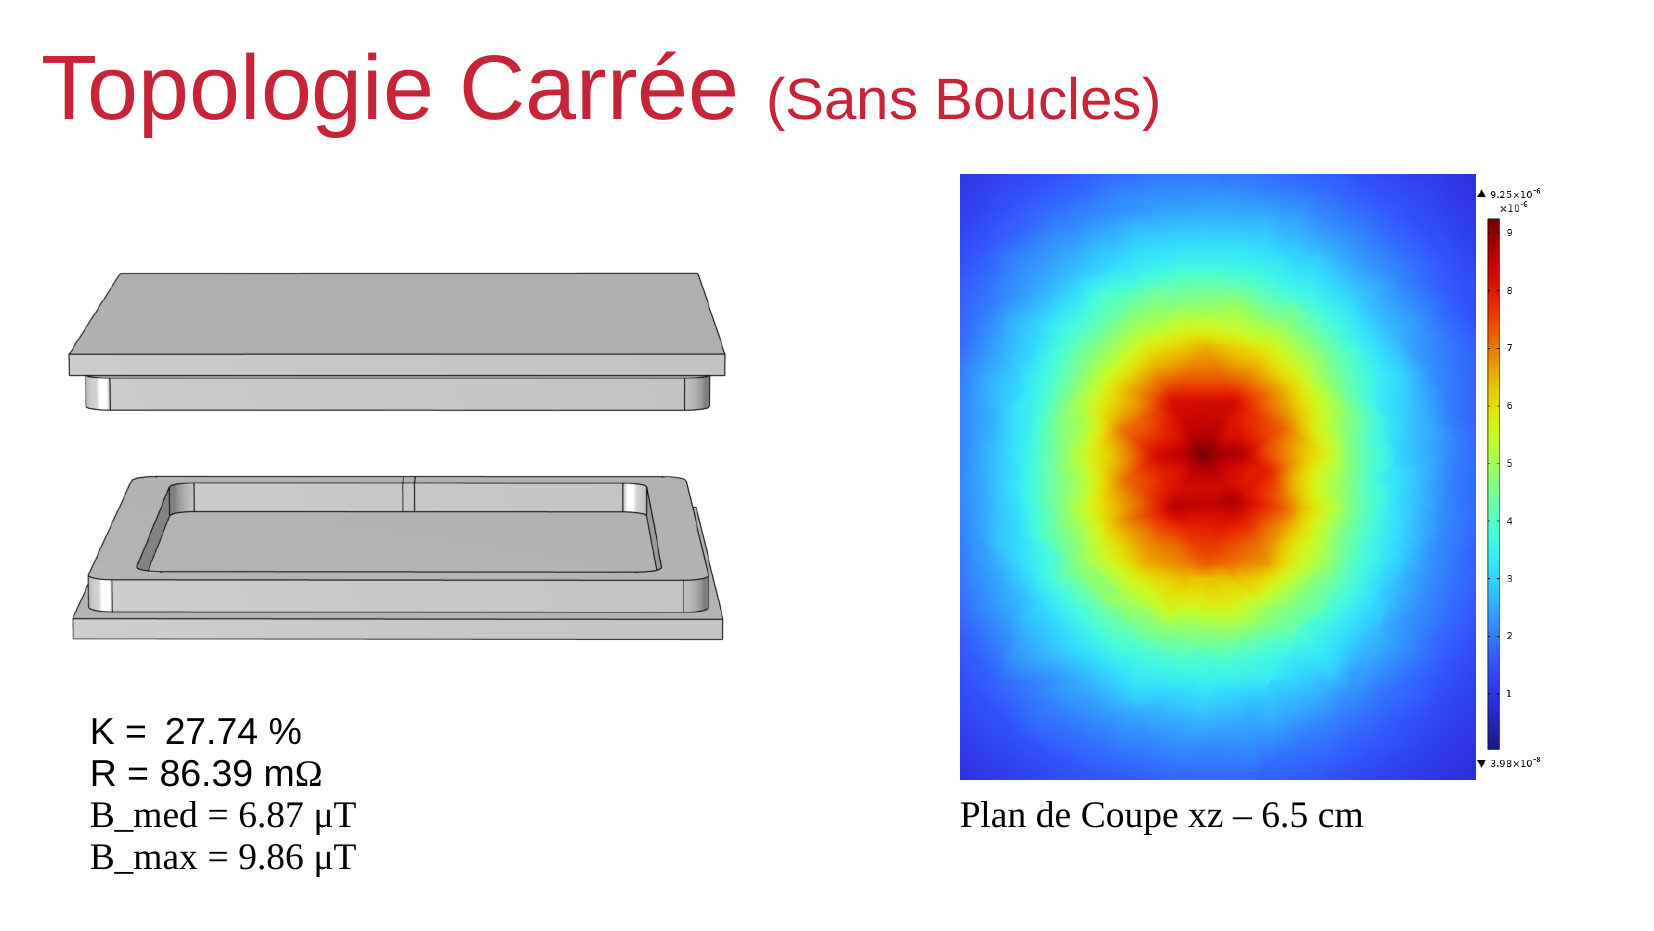

# Topologie Carrée (Sans Boucles)
K = 	27.74 %
R = 86.39 mΩ
B_med = 6.87 μT
B_max = 9.86 μT
Plan de Coupe xz – 6.5 cm